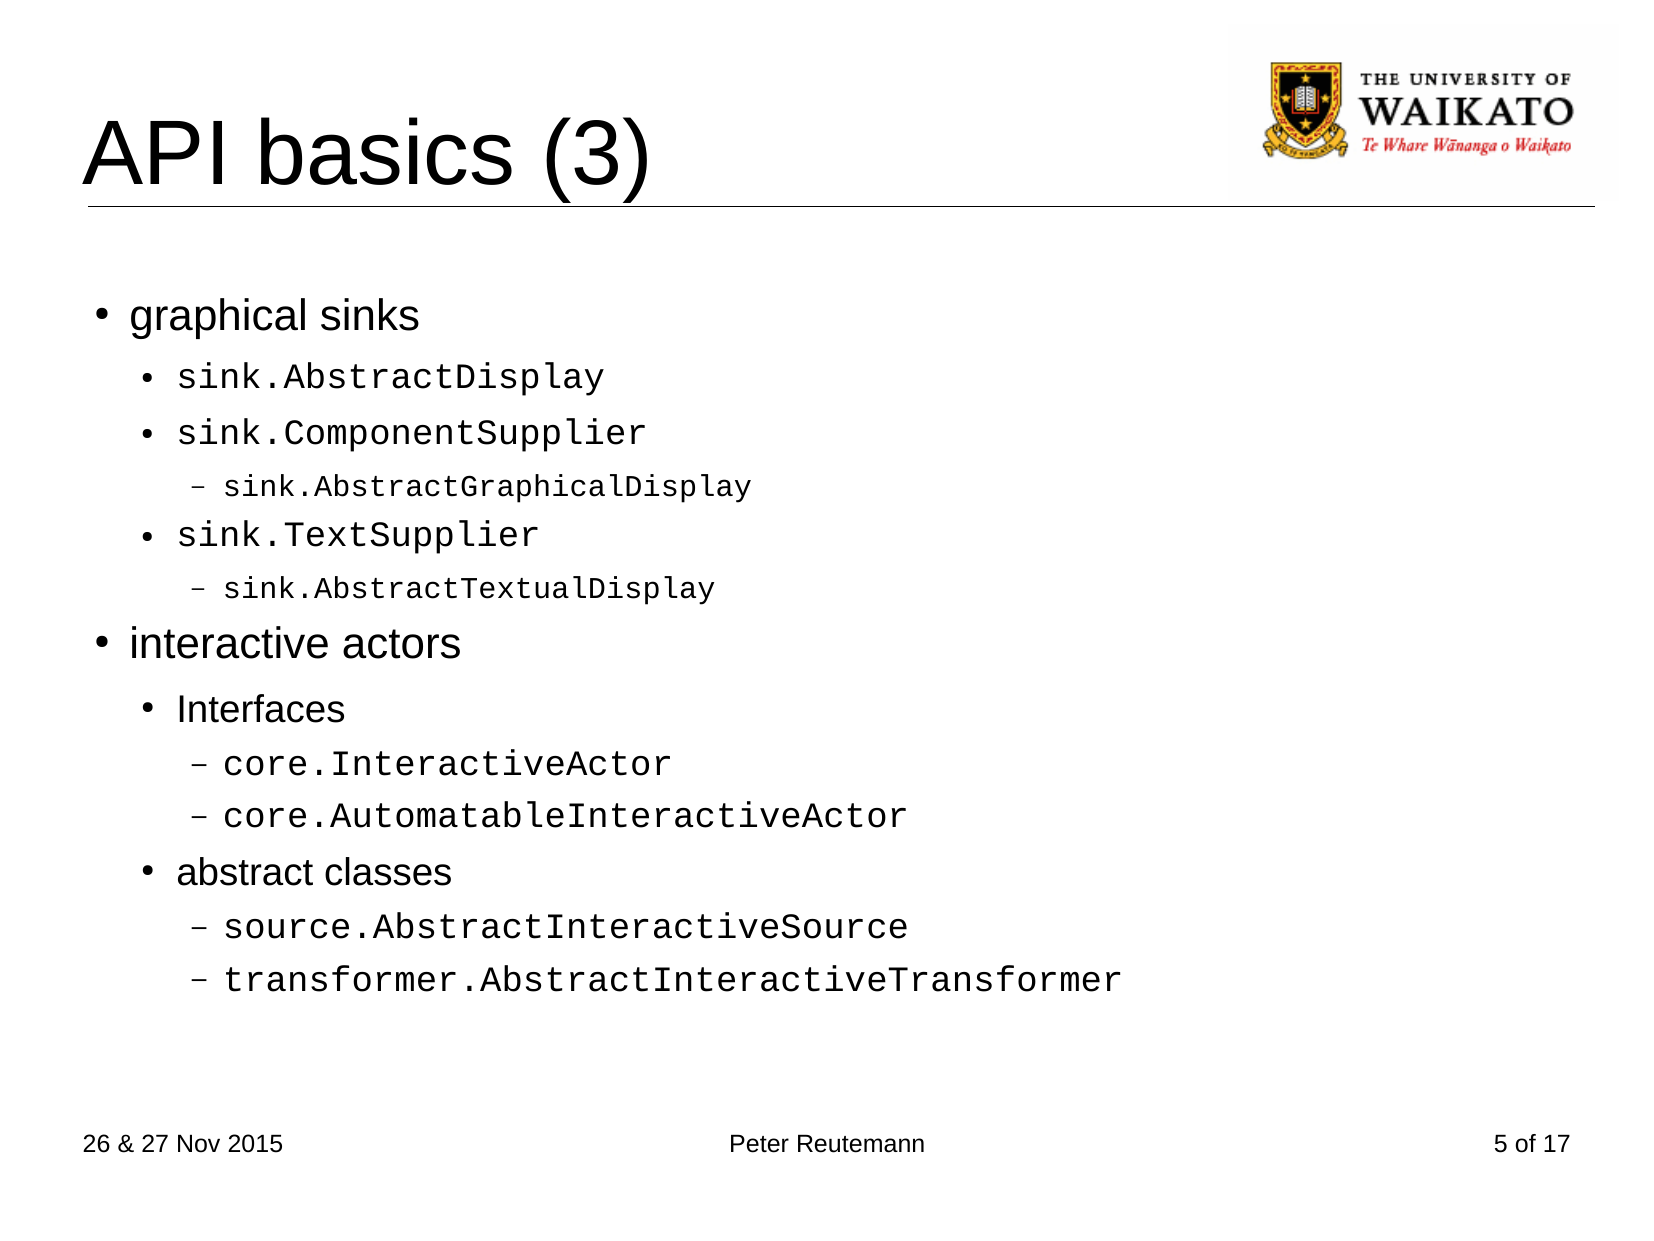

# API basics (3)
graphical sinks
sink.AbstractDisplay
sink.ComponentSupplier
sink.AbstractGraphicalDisplay
sink.TextSupplier
sink.AbstractTextualDisplay
interactive actors
Interfaces
core.InteractiveActor
core.AutomatableInteractiveActor
abstract classes
source.AbstractInteractiveSource
transformer.AbstractInteractiveTransformer
26 & 27 Nov 2015
Peter Reutemann
5